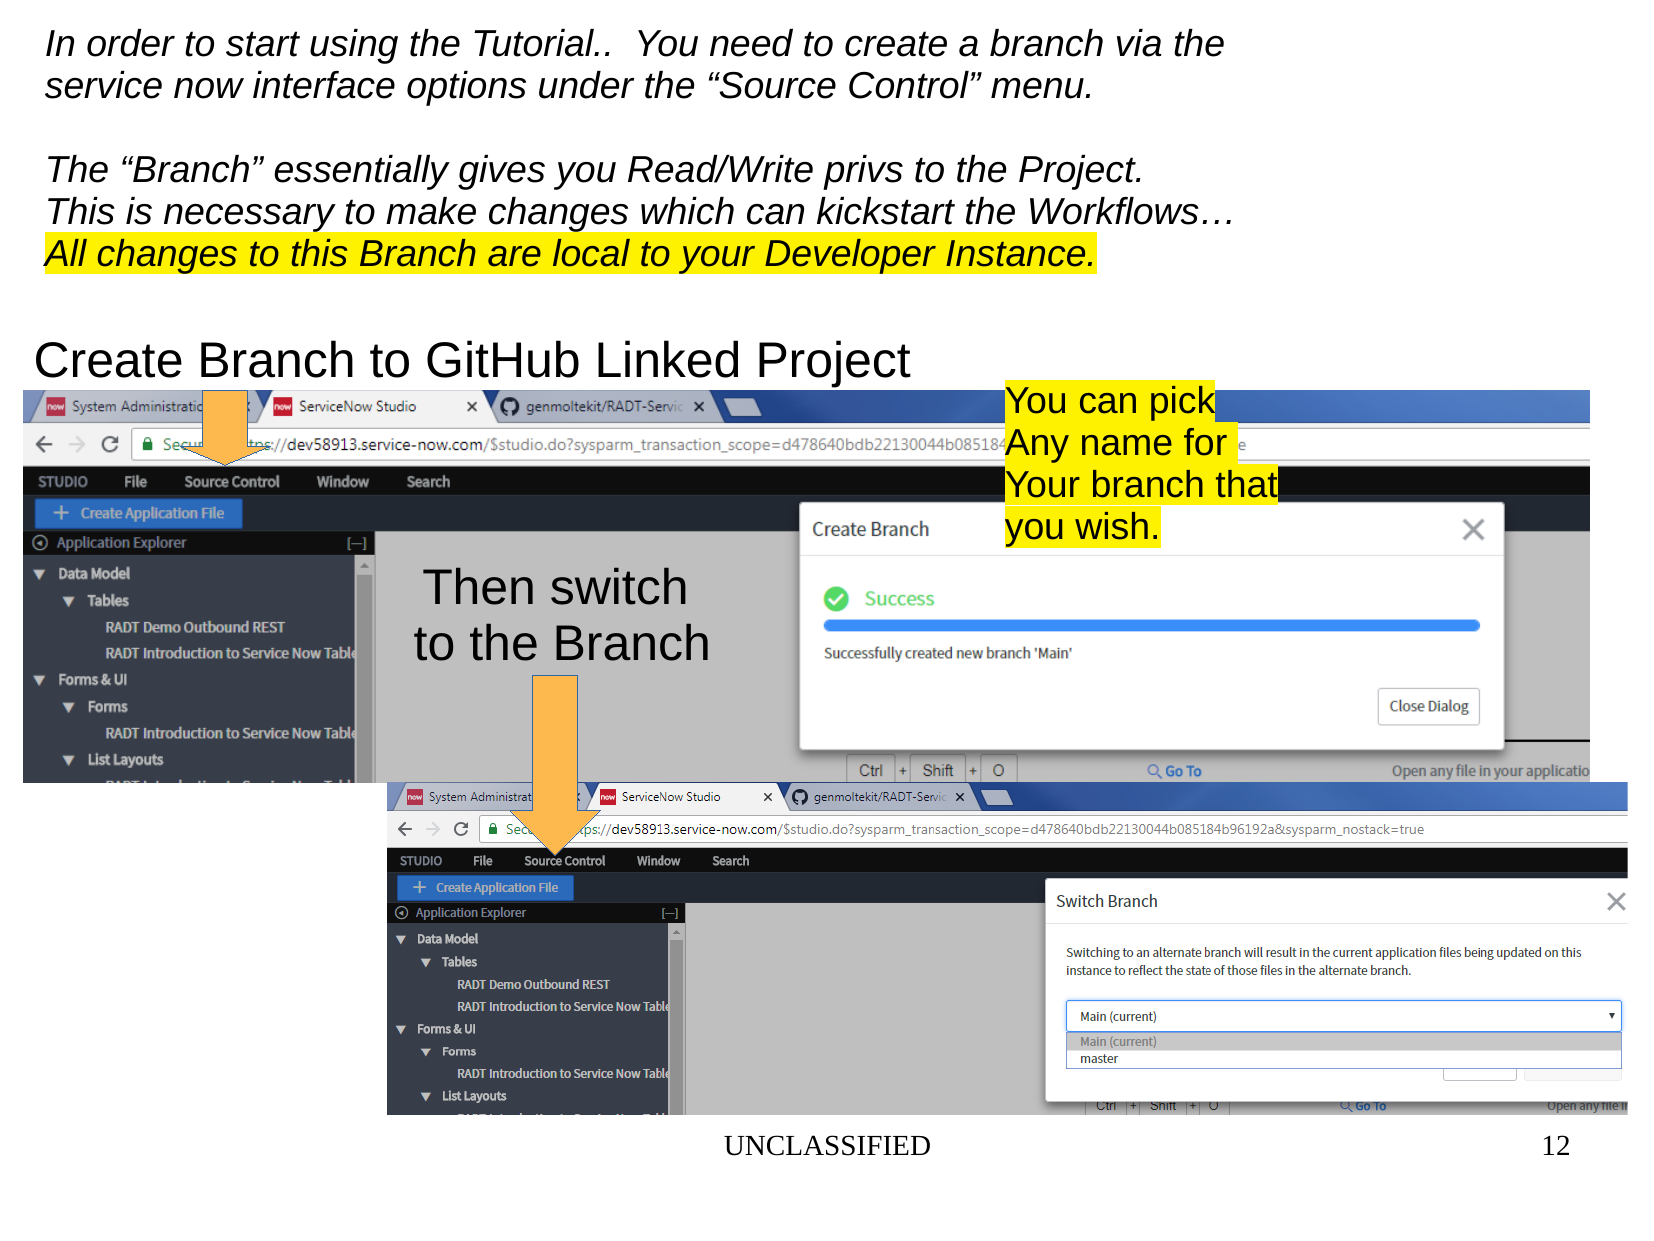

In order to start using the Tutorial.. You need to create a branch via the service now interface options under the “Source Control” menu.
The “Branch” essentially gives you Read/Write privs to the Project.
This is necessary to make changes which can kickstart the Workflows…
All changes to this Branch are local to your Developer Instance.
# Create Branch to GitHub Linked Project
You can pick
Any name for
Your branch that you wish.
Then switch
to the Branch
UNCLASSIFIED
12